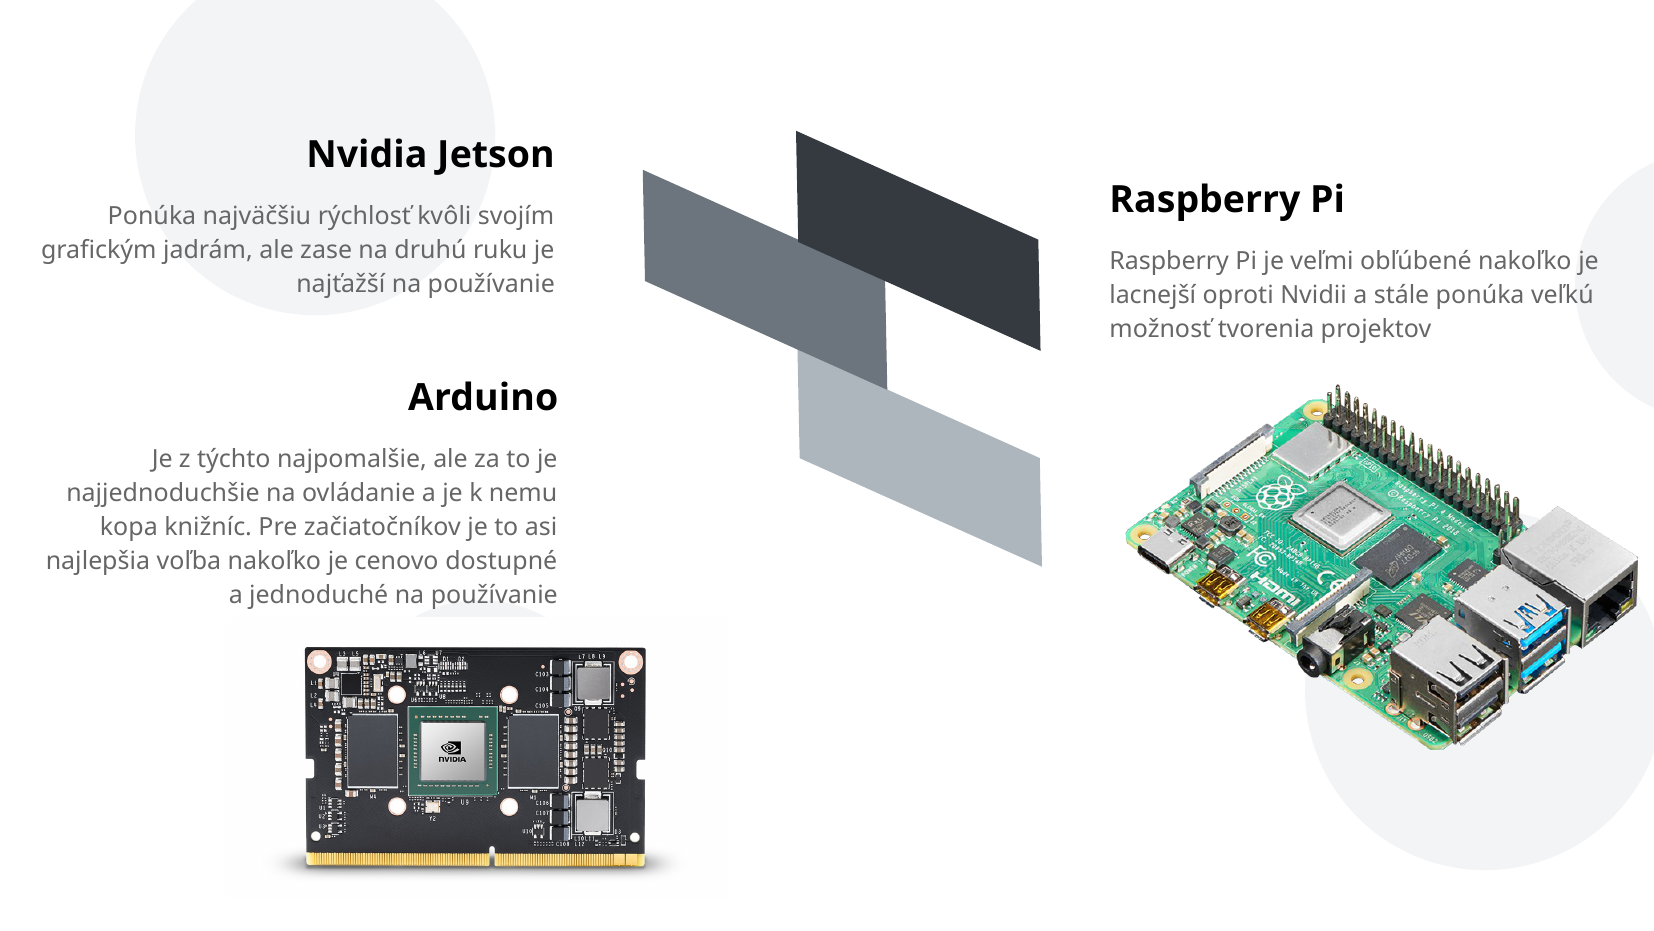

Nvidia Jetson
Raspberry Pi
Ponúka najväčšiu rýchlosť kvôli svojím grafickým jadrám, ale zase na druhú ruku je najťažší na používanie
Raspberry Pi je veľmi obľúbené nakoľko je lacnejší oproti Nvidii a stále ponúka veľkú možnosť tvorenia projektov
Arduino
Je z týchto najpomalšie, ale za to je najjednoduchšie na ovládanie a je k nemu kopa knižníc. Pre začiatočníkov je to asi najlepšia voľba nakoľko je cenovo dostupné a jednoduché na používanie